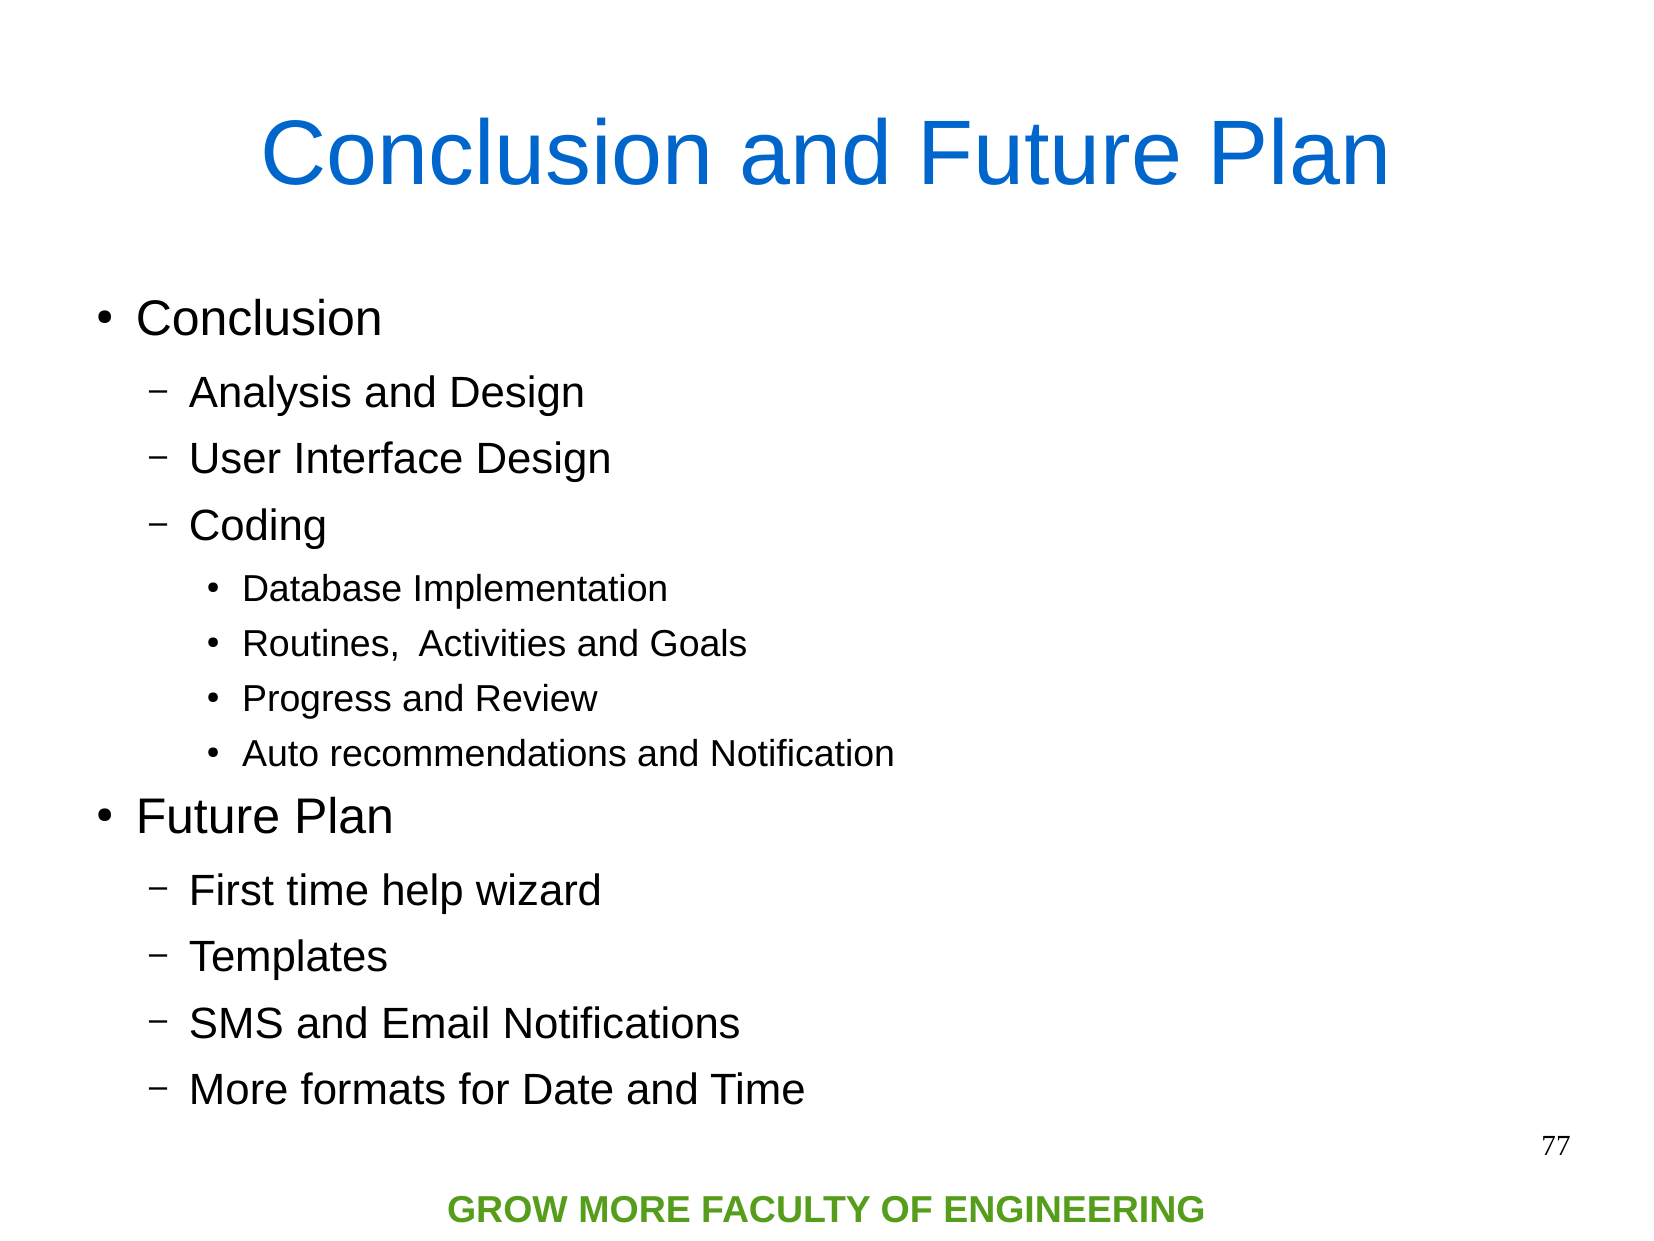

# Conclusion and Future Plan
Conclusion
Analysis and Design
User Interface Design
Coding
Database Implementation
Routines, Activities and Goals
Progress and Review
Auto recommendations and Notification
Future Plan
First time help wizard
Templates
SMS and Email Notifications
More formats for Date and Time
77